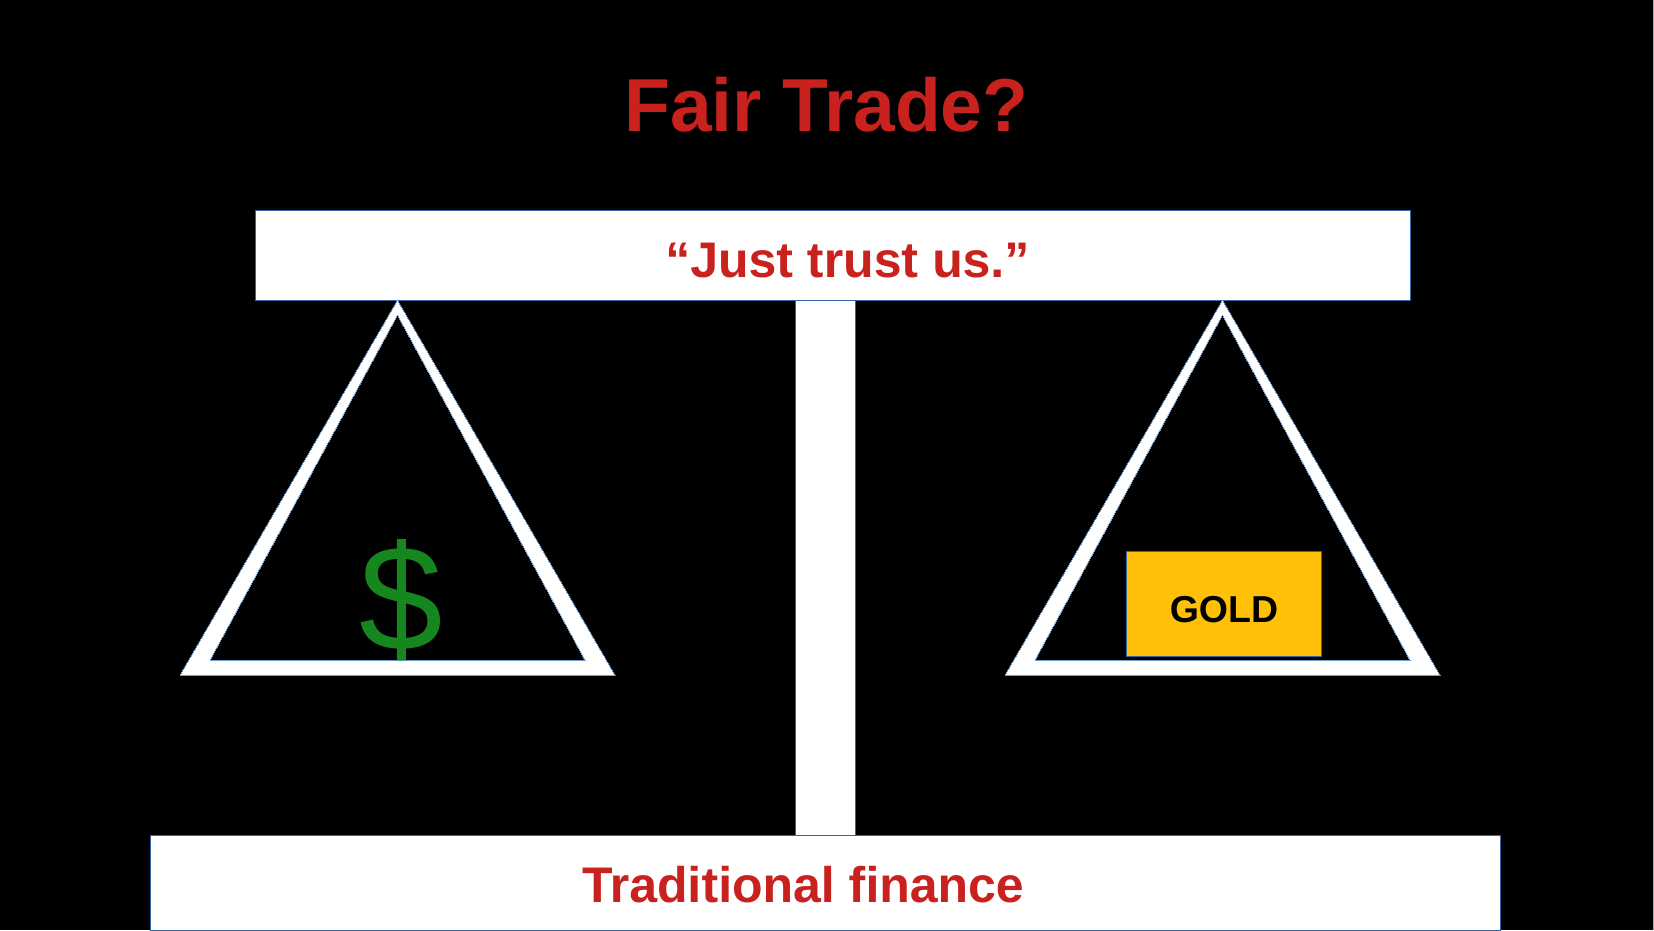

# Fair Trade?
“Just trust us.”
$
GOLD
Traditional finance